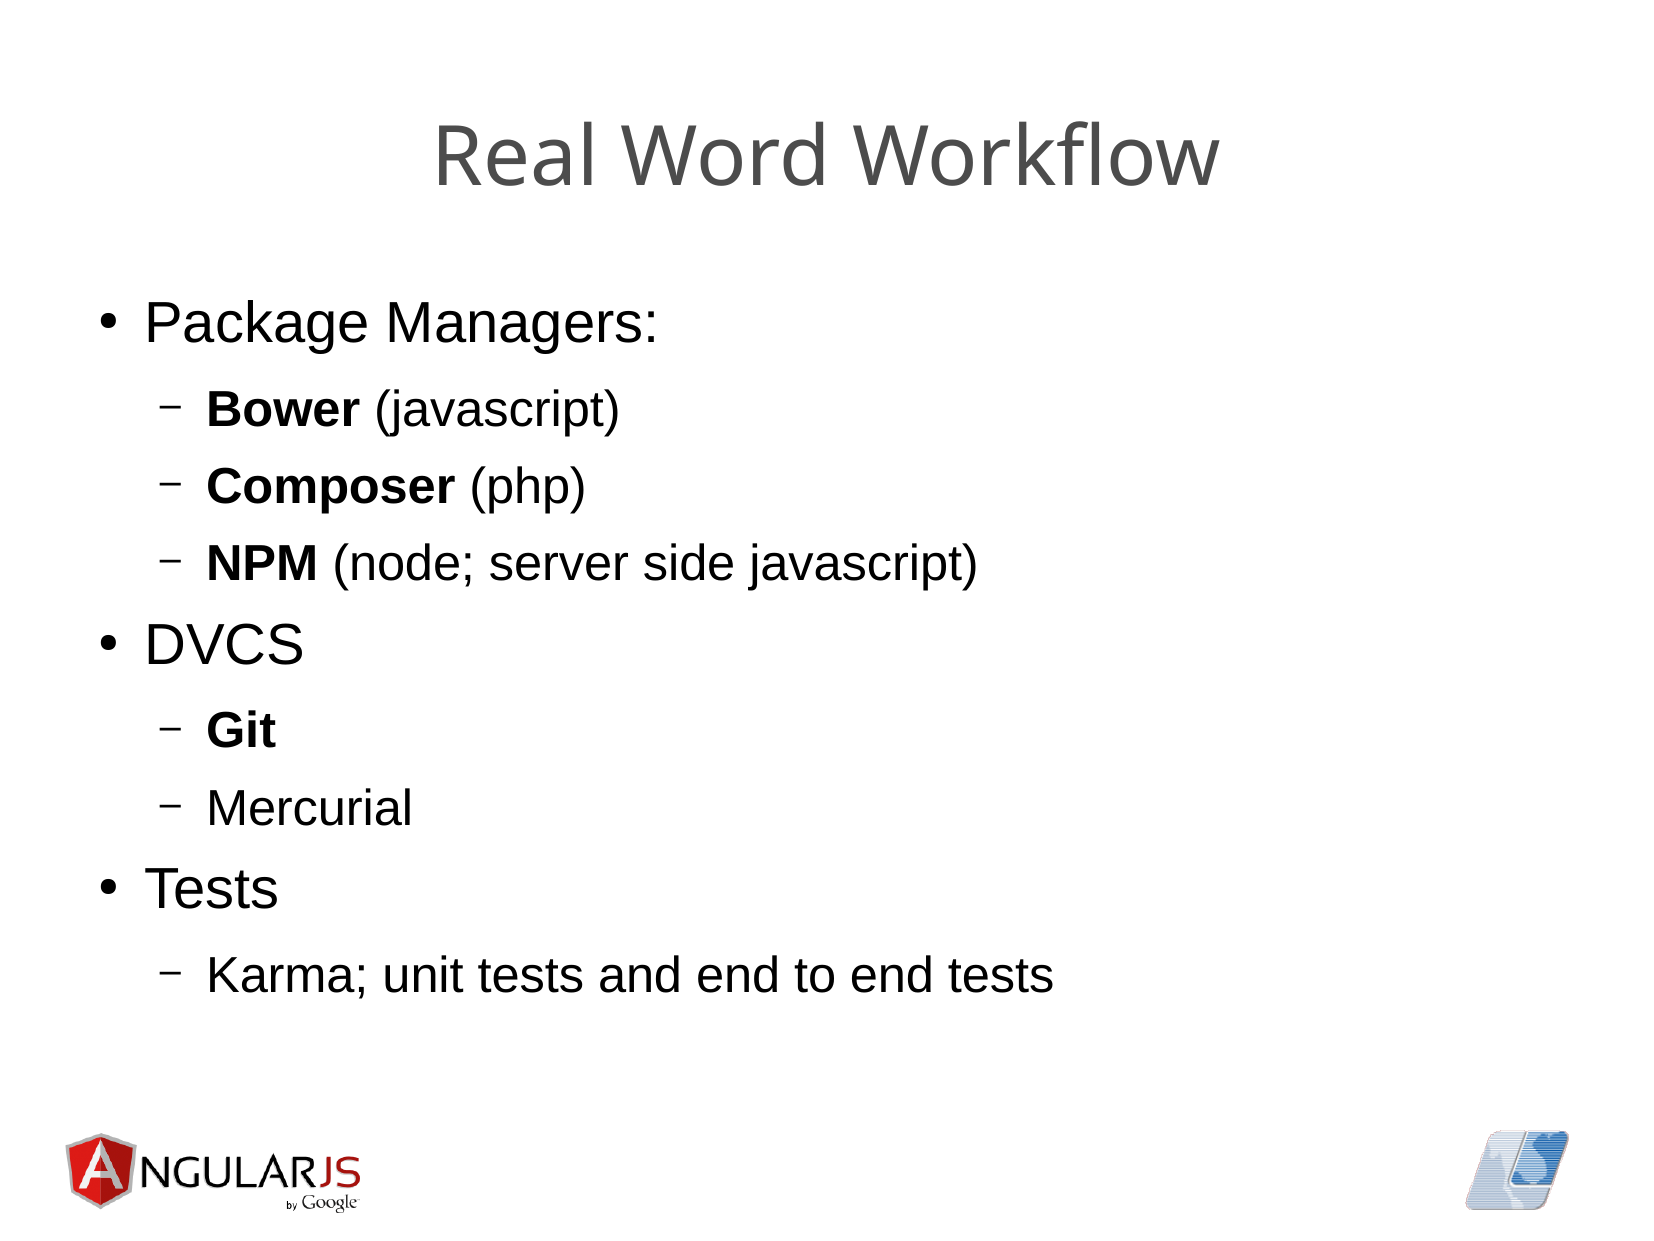

# Real Word Workflow
Package Managers:
Bower (javascript)
Composer (php)
NPM (node; server side javascript)
DVCS
Git
Mercurial
Tests
Karma; unit tests and end to end tests